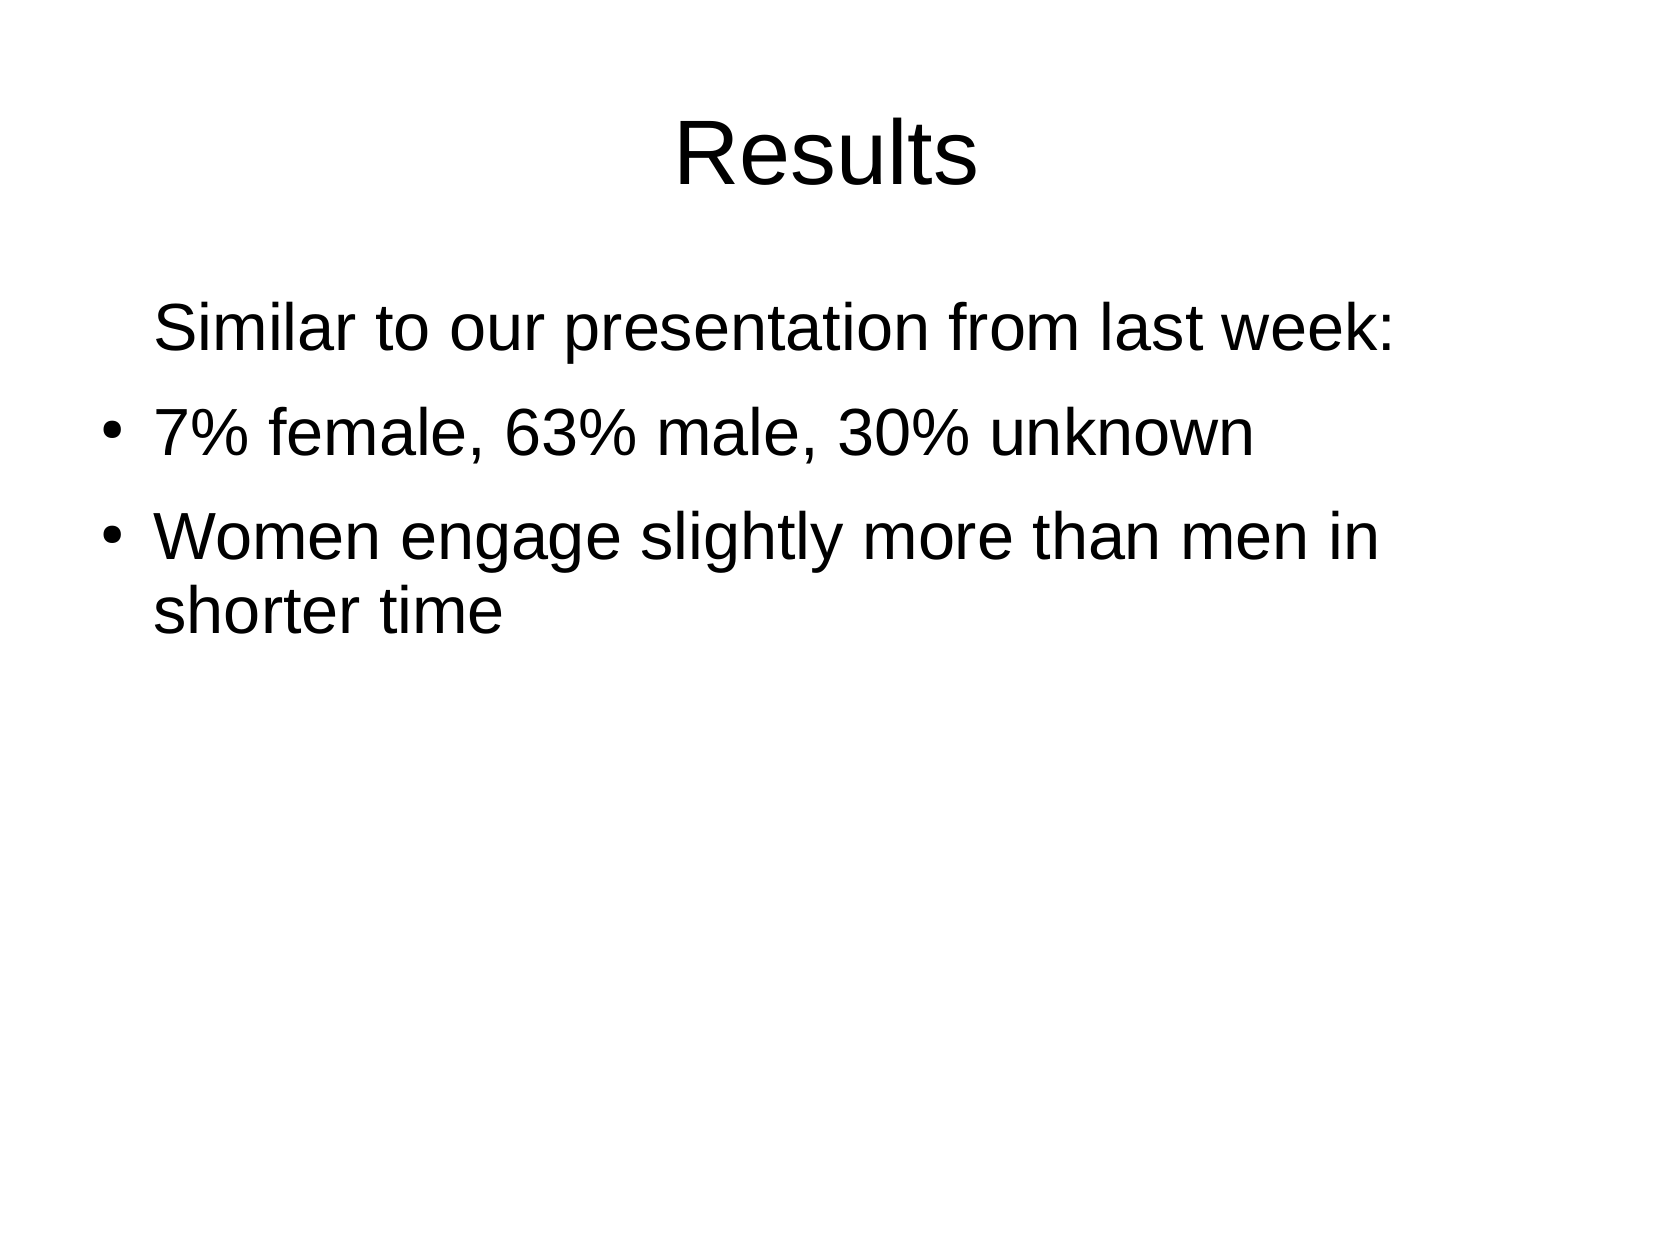

# Results
Similar to our presentation from last week:
7% female, 63% male, 30% unknown
Women engage slightly more than men in shorter time